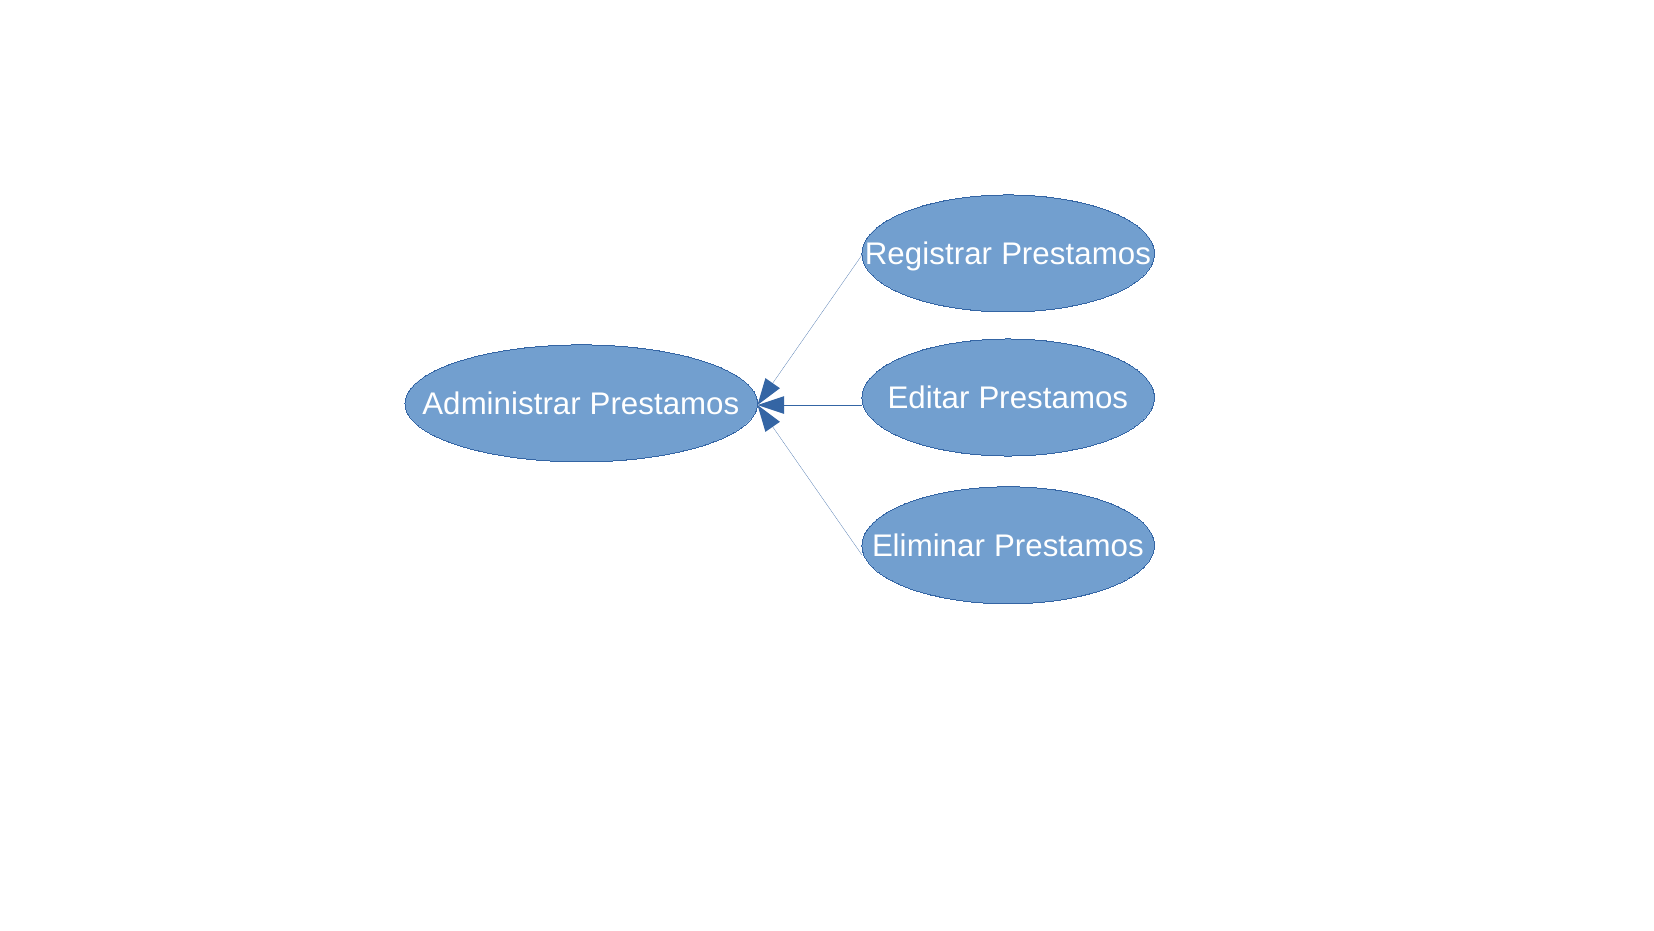

Registrar Prestamos
Editar Prestamos
Administrar Prestamos
Eliminar Prestamos